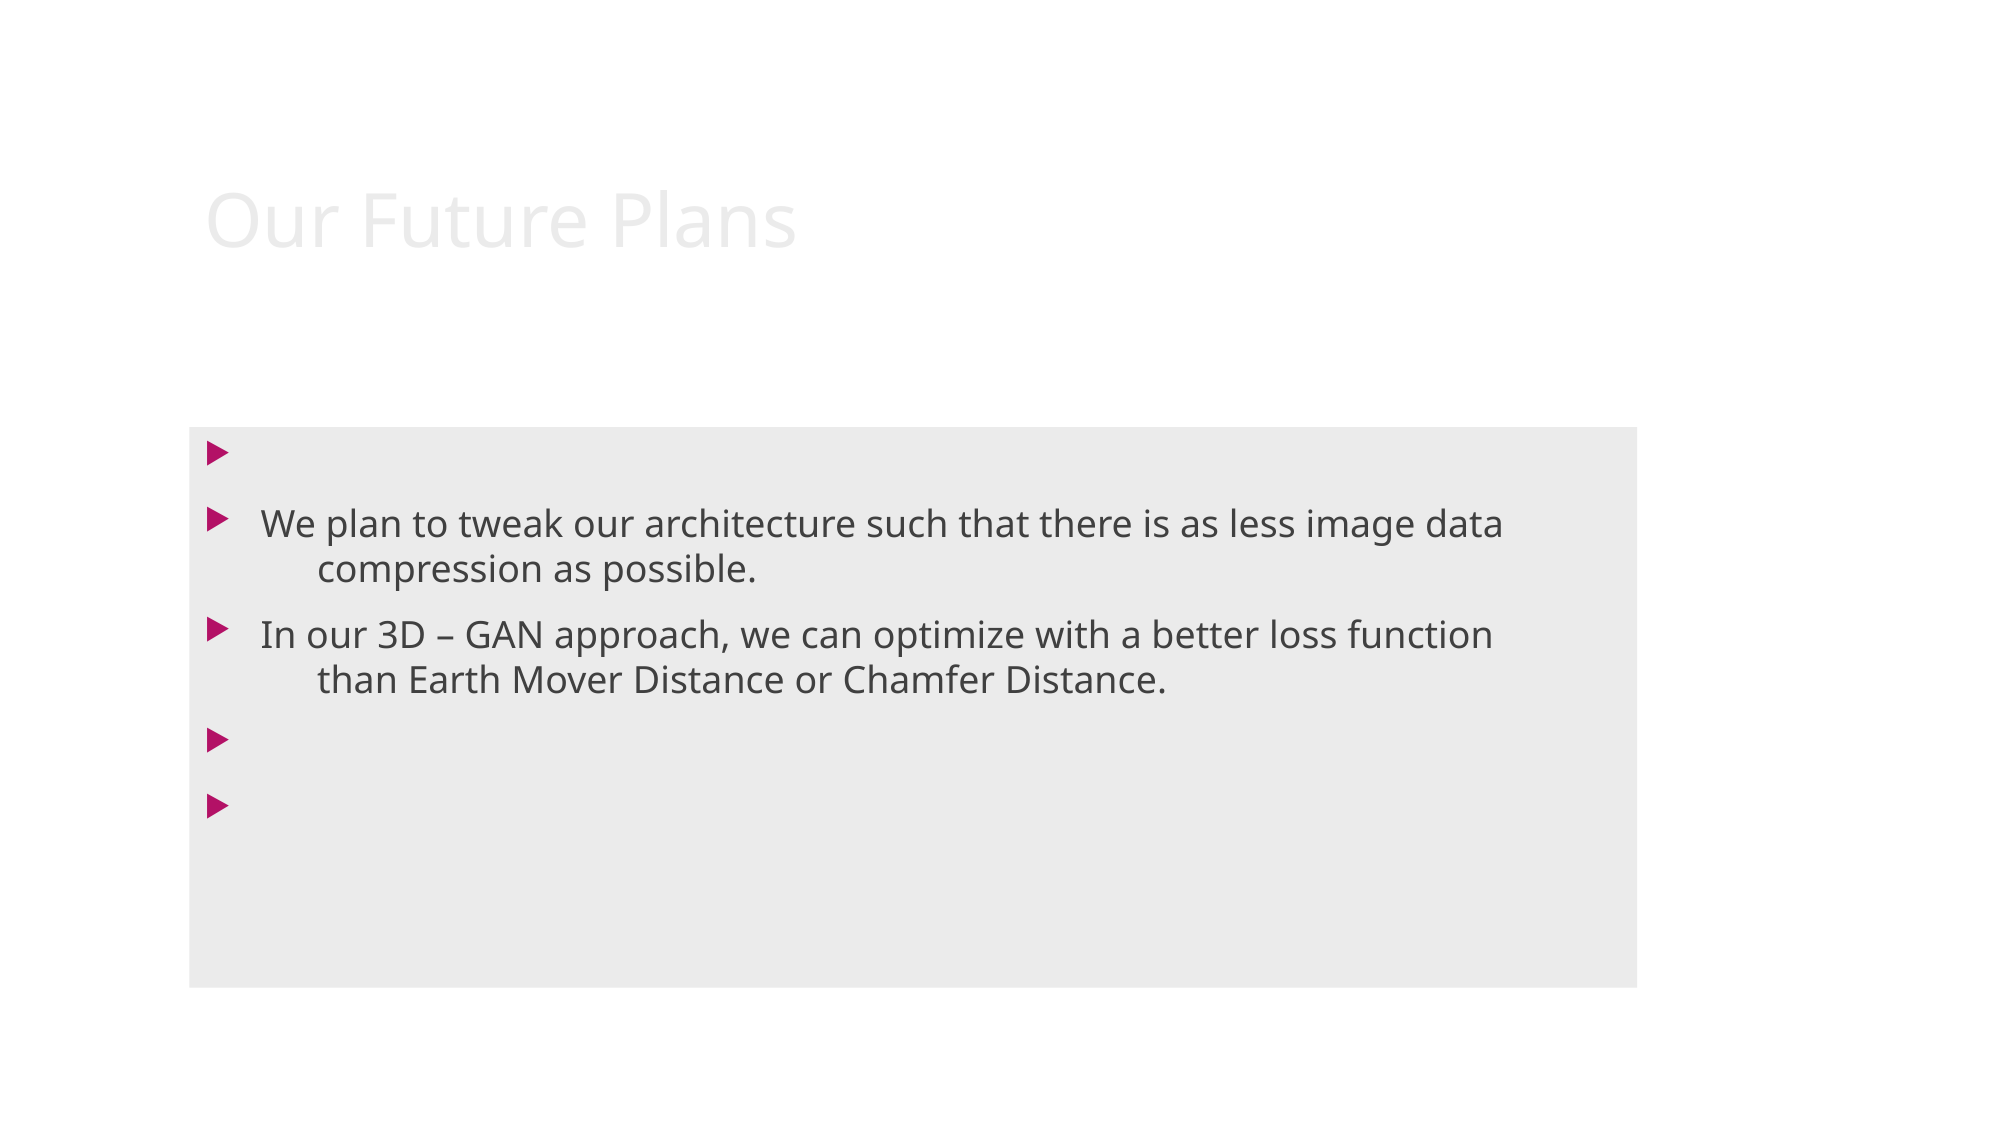

# Our Future Plans
We plan to tweak our architecture such that there is as less image data compression as possible.
In our 3D – GAN approach, we can optimize with a better loss function than Earth Mover Distance or Chamfer Distance.